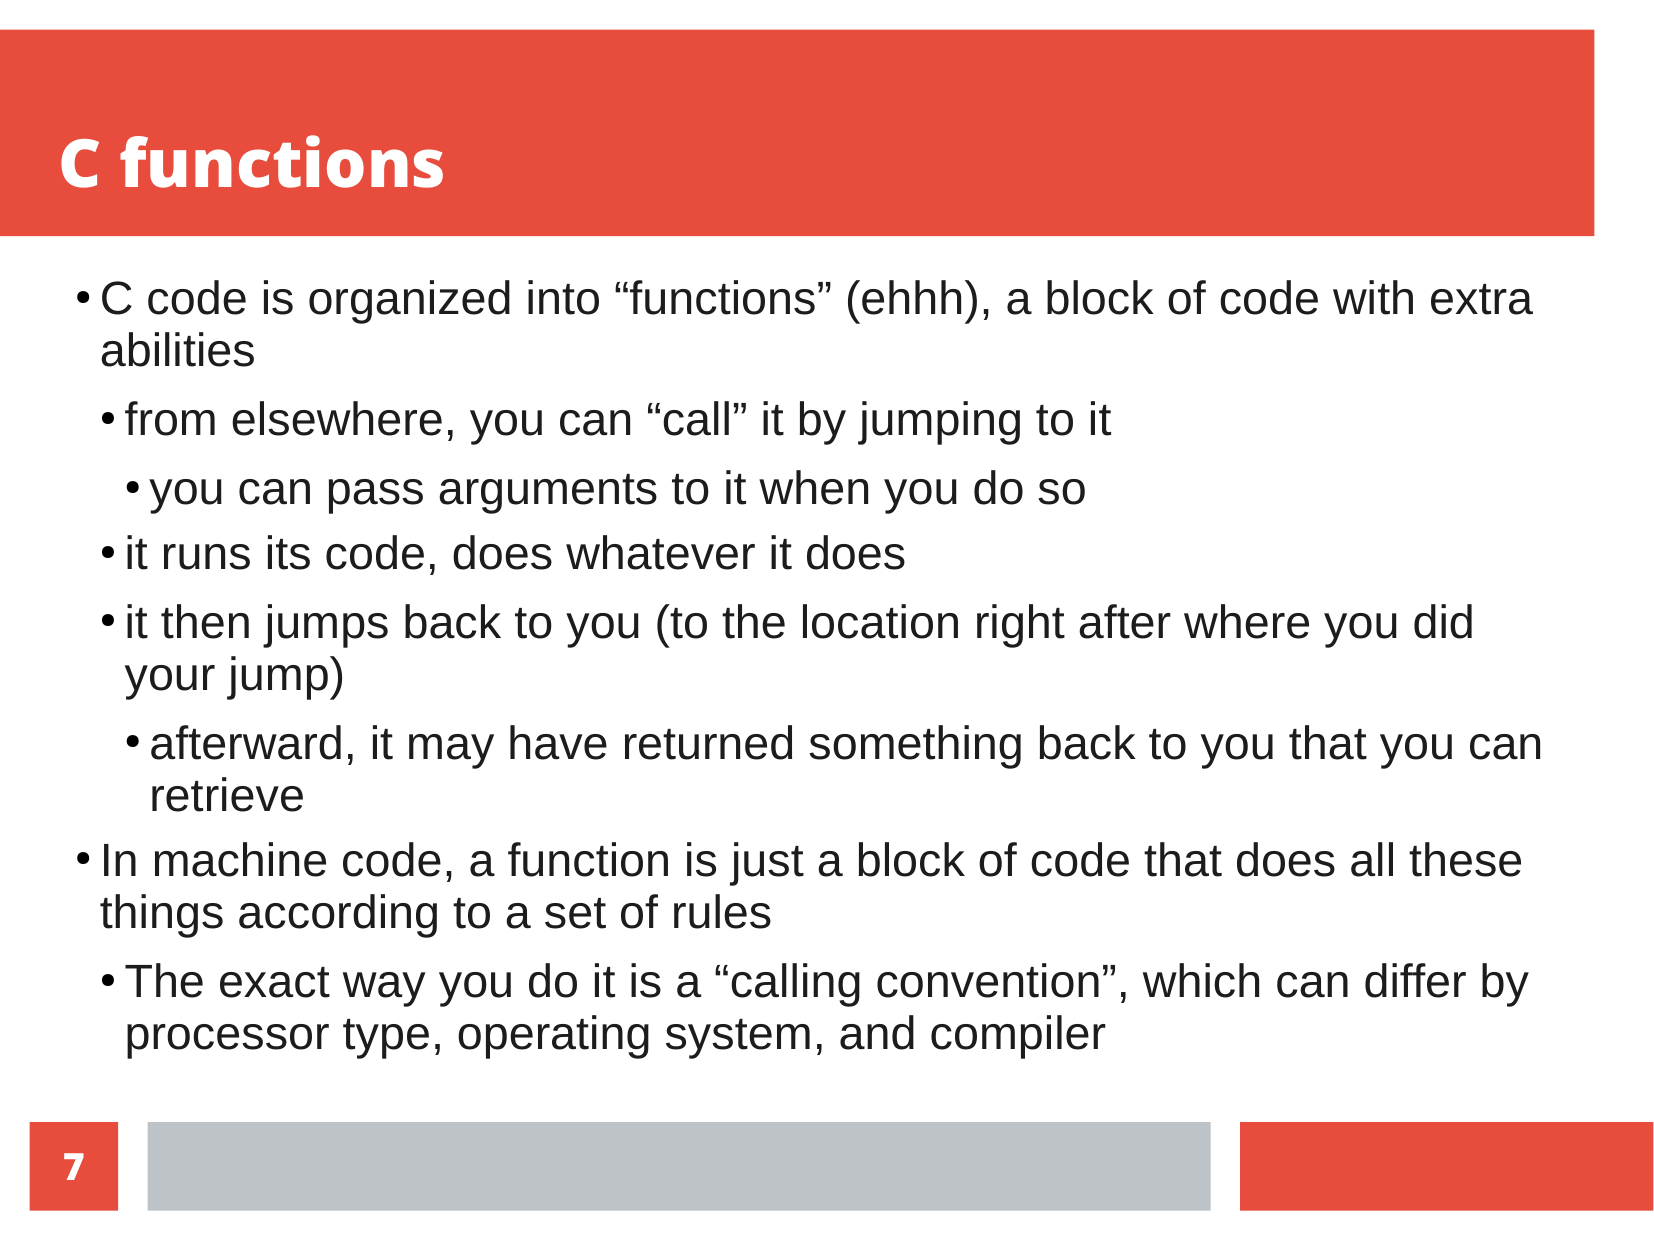

# C functions
C code is organized into “functions” (ehhh), a block of code with extra abilities
from elsewhere, you can “call” it by jumping to it
you can pass arguments to it when you do so
it runs its code, does whatever it does
it then jumps back to you (to the location right after where you did your jump)
afterward, it may have returned something back to you that you can retrieve
In machine code, a function is just a block of code that does all these things according to a set of rules
The exact way you do it is a “calling convention”, which can differ by processor type, operating system, and compiler
7